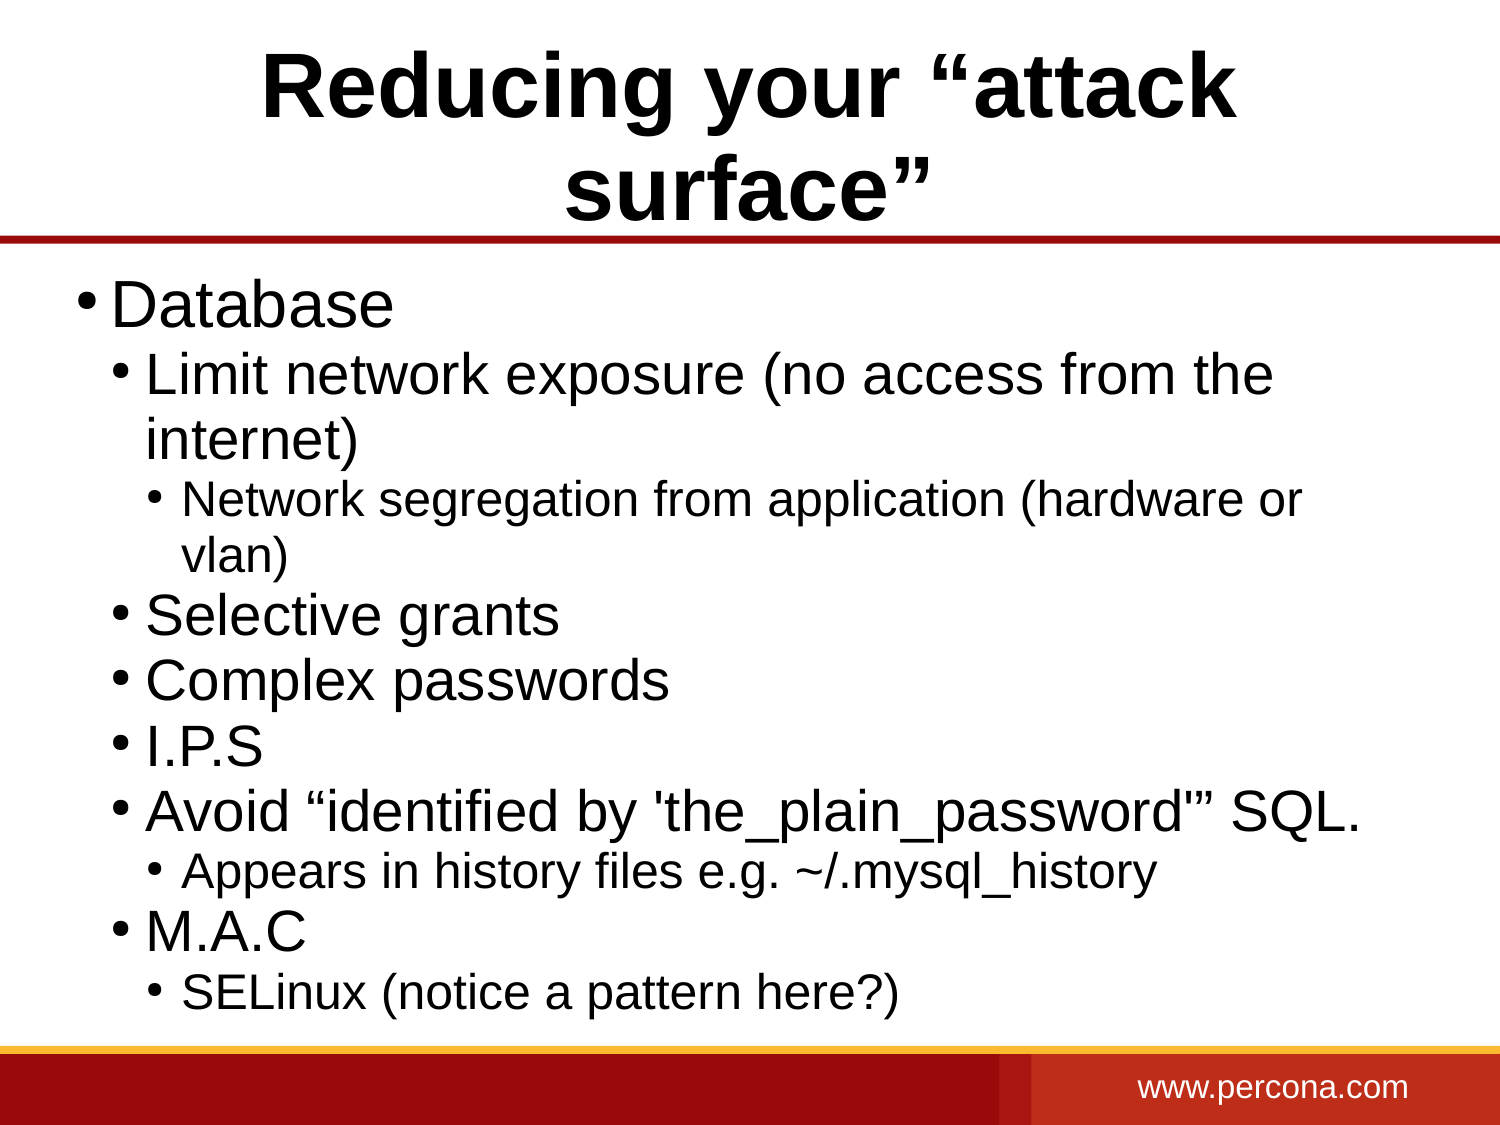

Reducing your “attack surface”
Database
Limit network exposure (no access from the internet)
Network segregation from application (hardware or vlan)
Selective grants
Complex passwords
I.P.S
Avoid “identified by 'the_plain_password'” SQL.
Appears in history files e.g. ~/.mysql_history
M.A.C
SELinux (notice a pattern here?)